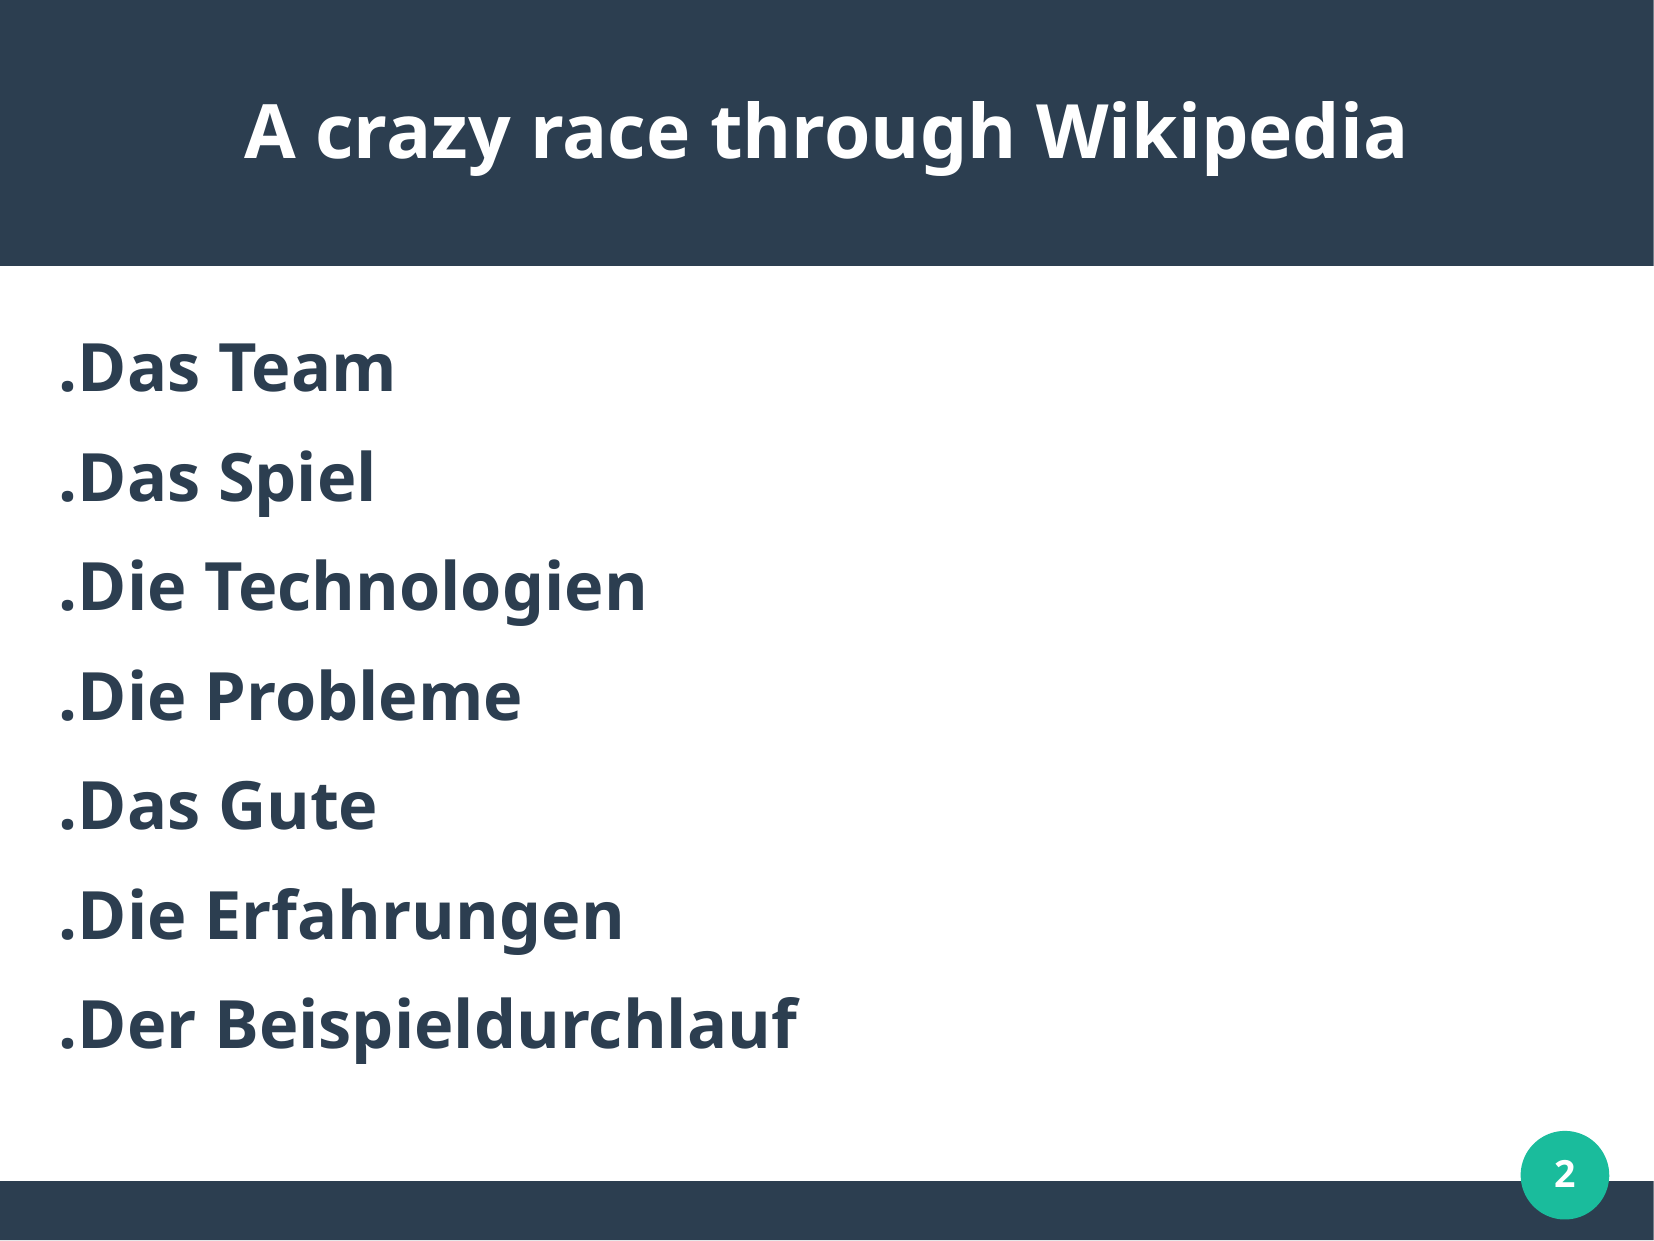

# A crazy race through Wikipedia
.Das Team
.Das Spiel
.Die Technologien
.Die Probleme
.Das Gute
.Die Erfahrungen
.Der Beispieldurchlauf
2